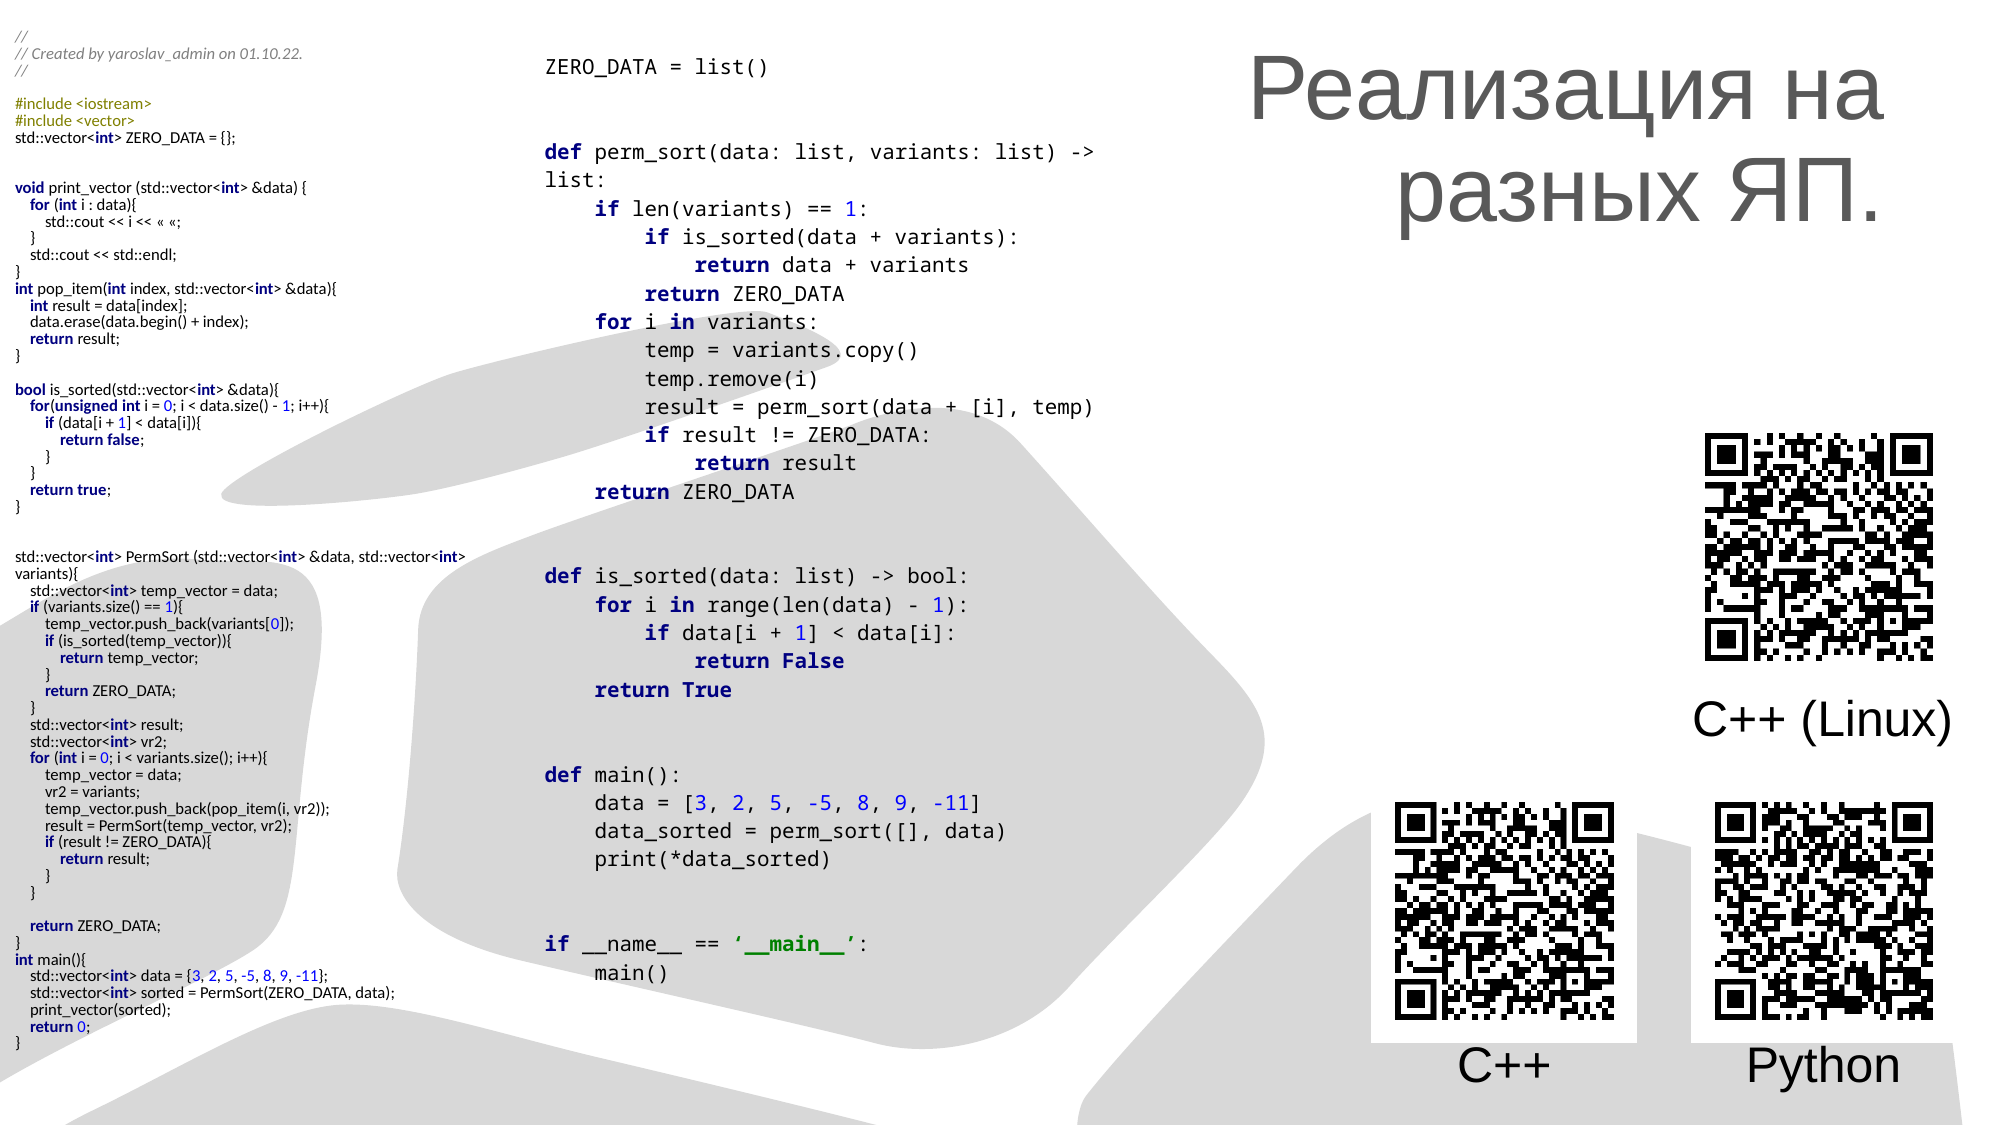

//
// Created by yaroslav_admin on 01.10.22.
//
#include <iostream>
#include <vector>
std::vector<int> ZERO_DATA = {};
void print_vector (std::vector<int> &data) {
 for (int i : data){
 std::cout << i << « «;
 }
 std::cout << std::endl;
}
int pop_item(int index, std::vector<int> &data){
 int result = data[index];
 data.erase(data.begin() + index);
 return result;
}
bool is_sorted(std::vector<int> &data){
 for(unsigned int i = 0; i < data.size() - 1; i++){
 if (data[i + 1] < data[i]){
 return false;
 }
 }
 return true;
}
std::vector<int> PermSort (std::vector<int> &data, std::vector<int> variants){
 std::vector<int> temp_vector = data;
 if (variants.size() == 1){
 temp_vector.push_back(variants[0]);
 if (is_sorted(temp_vector)){
 return temp_vector;
 }
 return ZERO_DATA;
 }
 std::vector<int> result;
 std::vector<int> vr2;
 for (int i = 0; i < variants.size(); i++){
 temp_vector = data;
 vr2 = variants;
 temp_vector.push_back(pop_item(i, vr2));
 result = PermSort(temp_vector, vr2);
 if (result != ZERO_DATA){
 return result;
 }
 }
 return ZERO_DATA;
}
int main(){
 std::vector<int> data = {3, 2, 5, -5, 8, 9, -11};
 std::vector<int> sorted = PermSort(ZERO_DATA, data);
 print_vector(sorted);
 return 0;
}
ZERO_DATA = list()
def perm_sort(data: list, variants: list) -> list:
 if len(variants) == 1:
 if is_sorted(data + variants):
 return data + variants
 return ZERO_DATA
 for i in variants:
 temp = variants.copy()
 temp.remove(i)
 result = perm_sort(data + [i], temp)
 if result != ZERO_DATA:
 return result
 return ZERO_DATA
def is_sorted(data: list) -> bool:
 for i in range(len(data) - 1):
 if data[i + 1] < data[i]:
 return False
 return True
def main():
 data = [3, 2, 5, -5, 8, 9, -11]
 data_sorted = perm_sort([], data)
 print(*data_sorted)
if __name__ == ‘__main__’:
 main()
# Реализация на разных ЯП.
C++ (Linux)
C++
Python